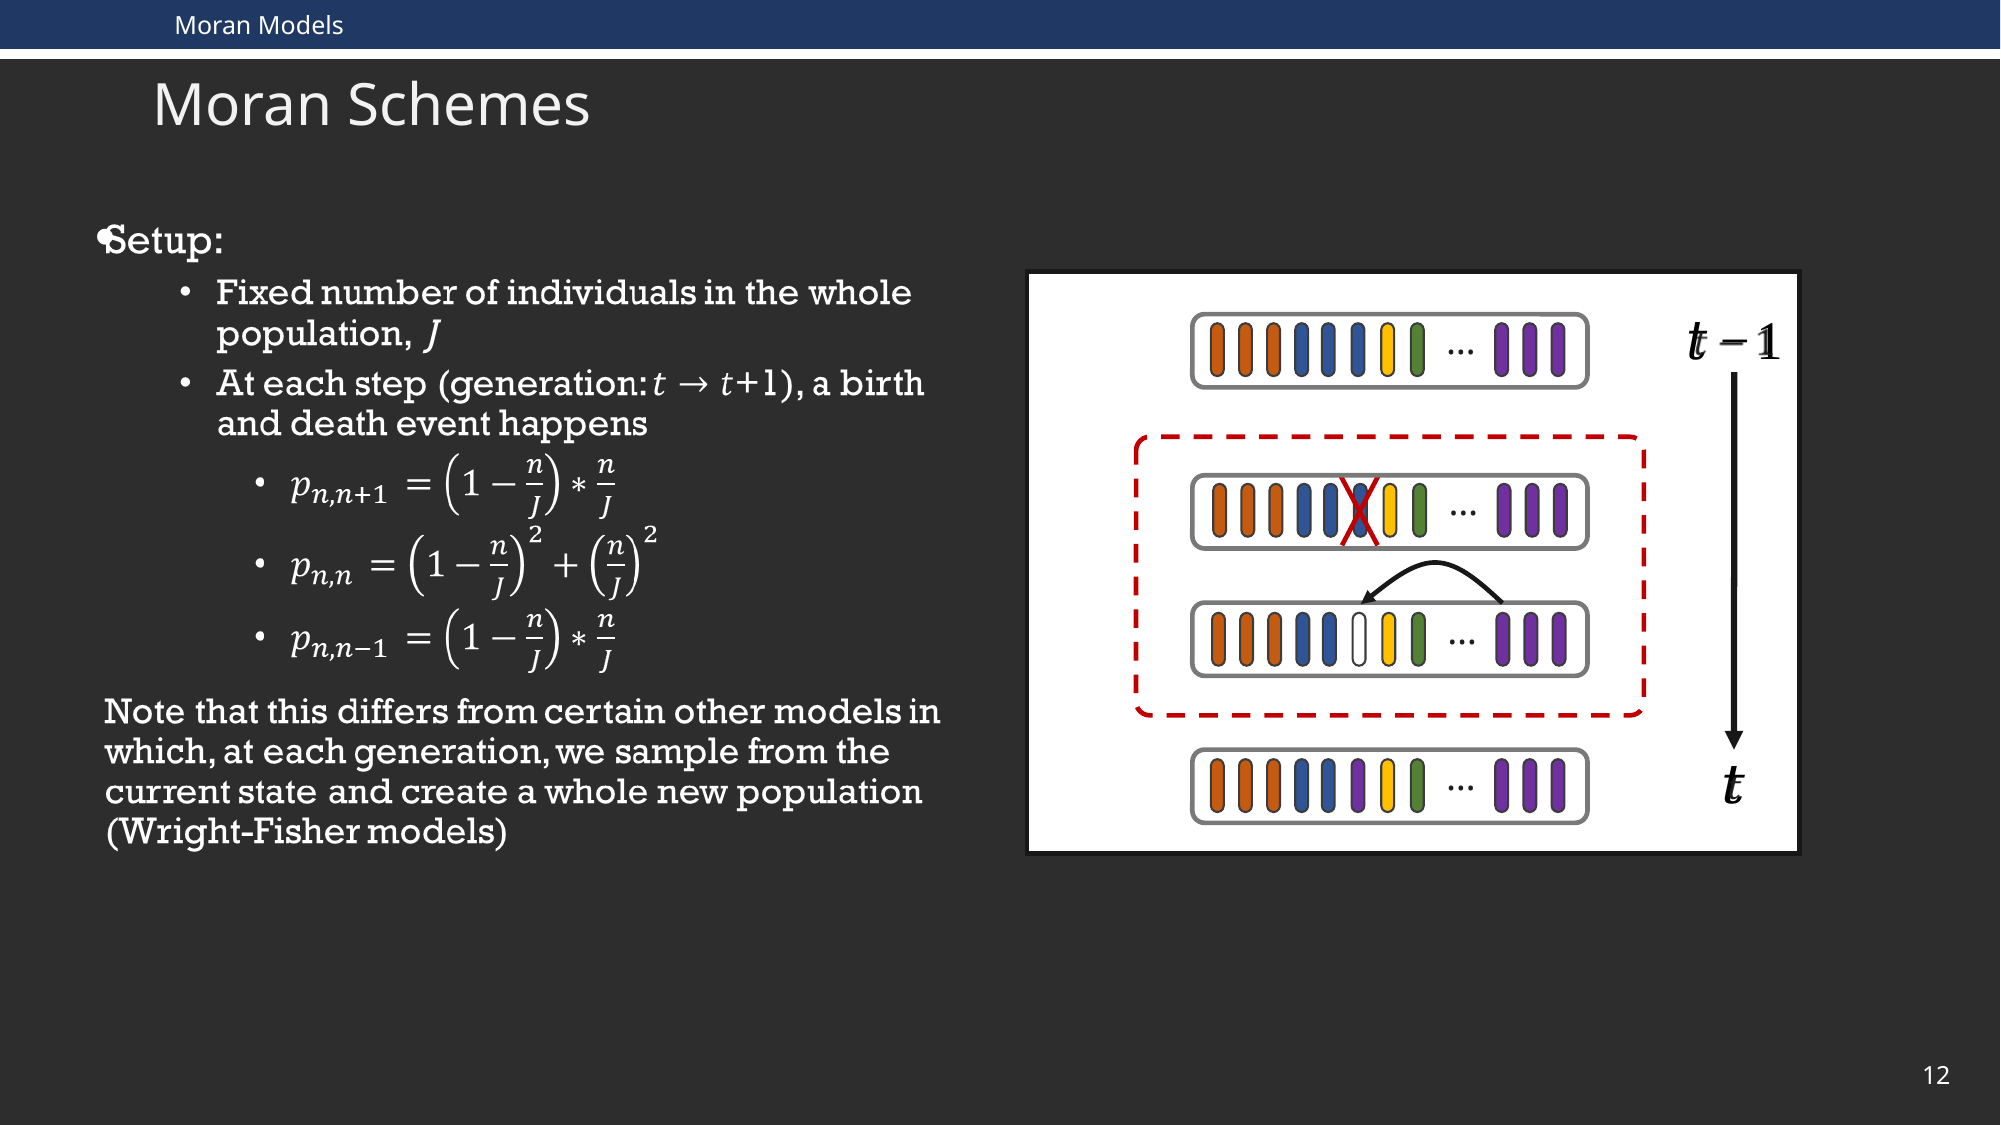

Moran Models
# Moran Schemes
…
…
…
…